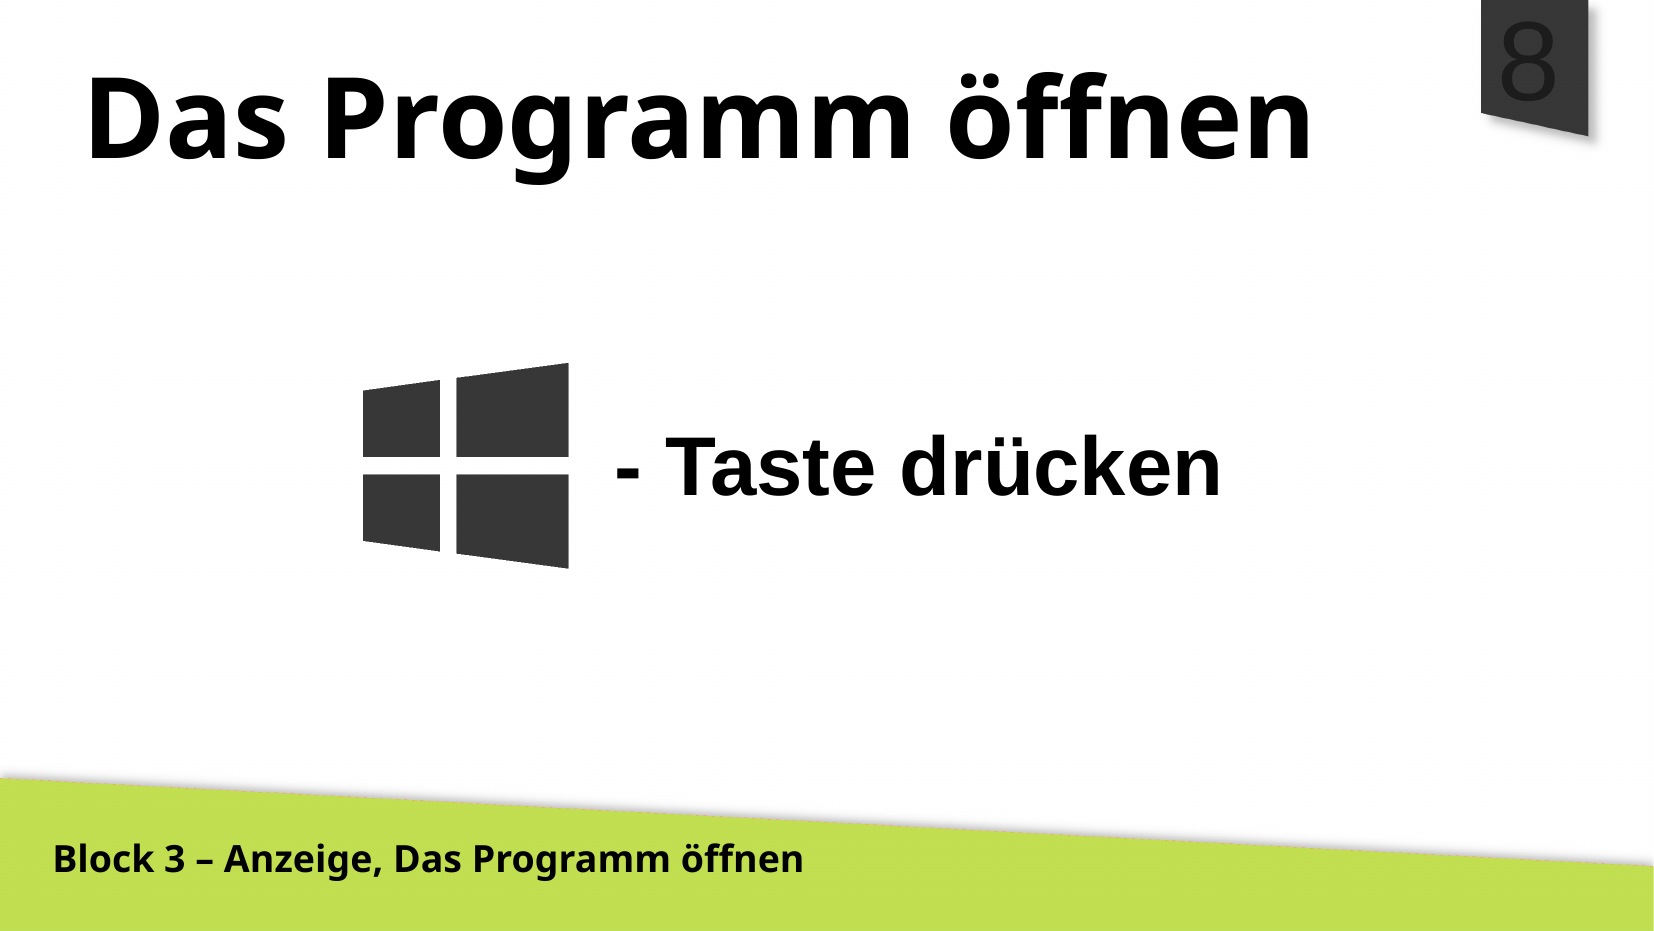

# Das Programm öffnen
- Taste drücken
Block 3 – Anzeige, Das Programm öffnen